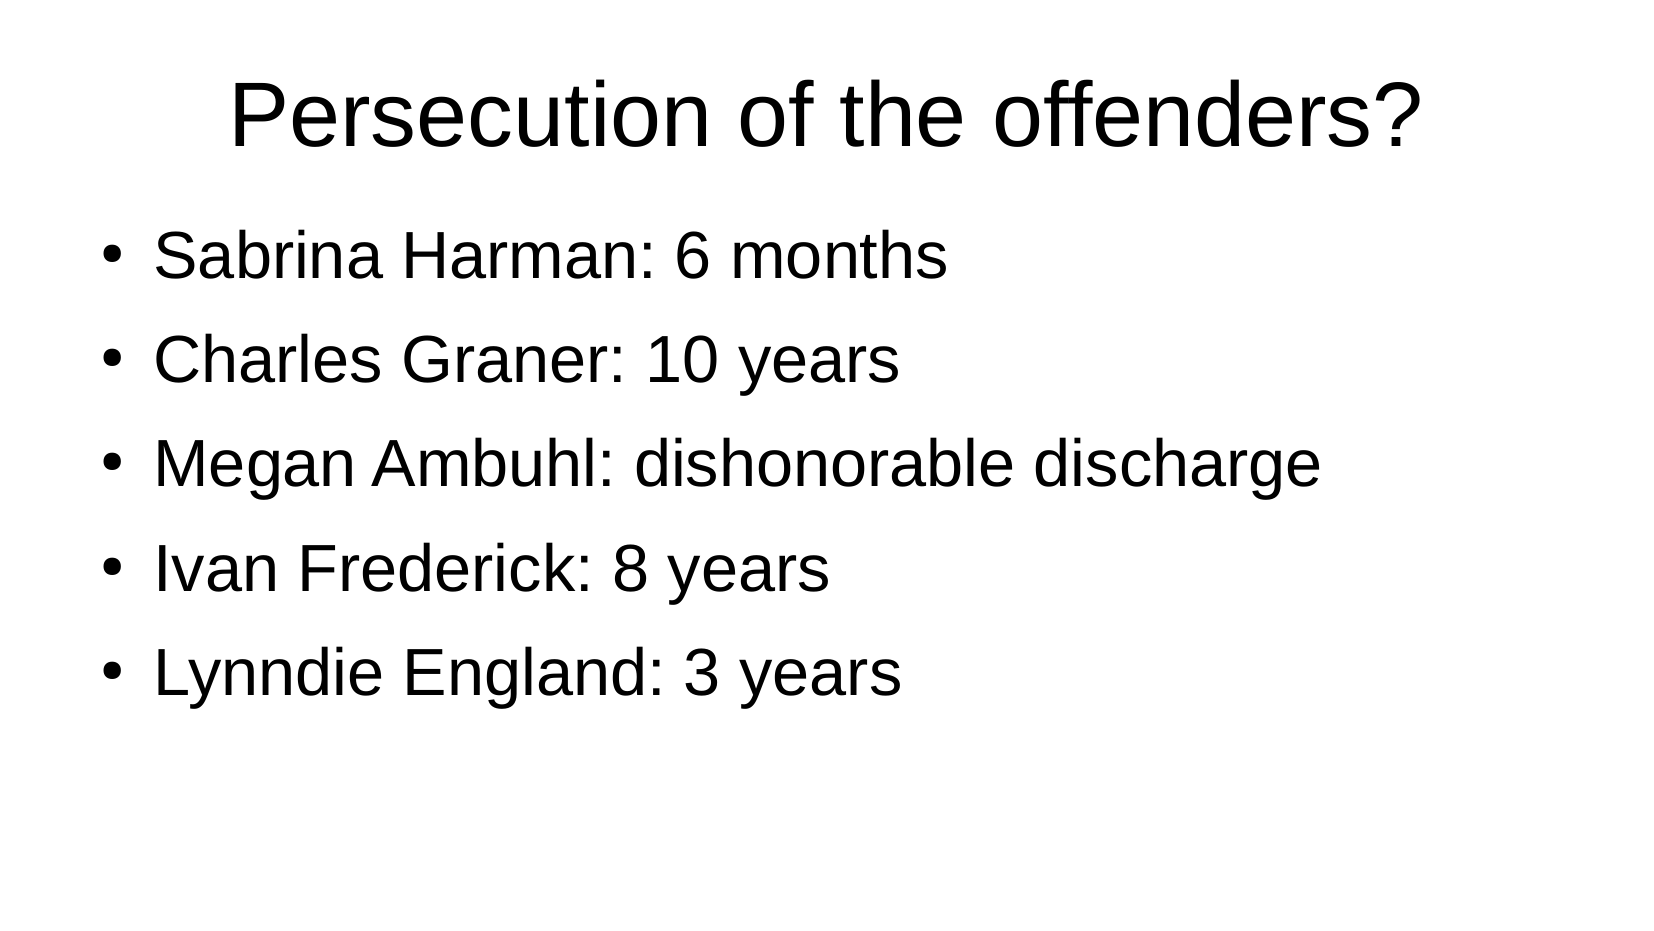

# Persecution of the offenders?
Sabrina Harman: 6 months
Charles Graner: 10 years
Megan Ambuhl: dishonorable discharge
Ivan Frederick: 8 years
Lynndie England: 3 years